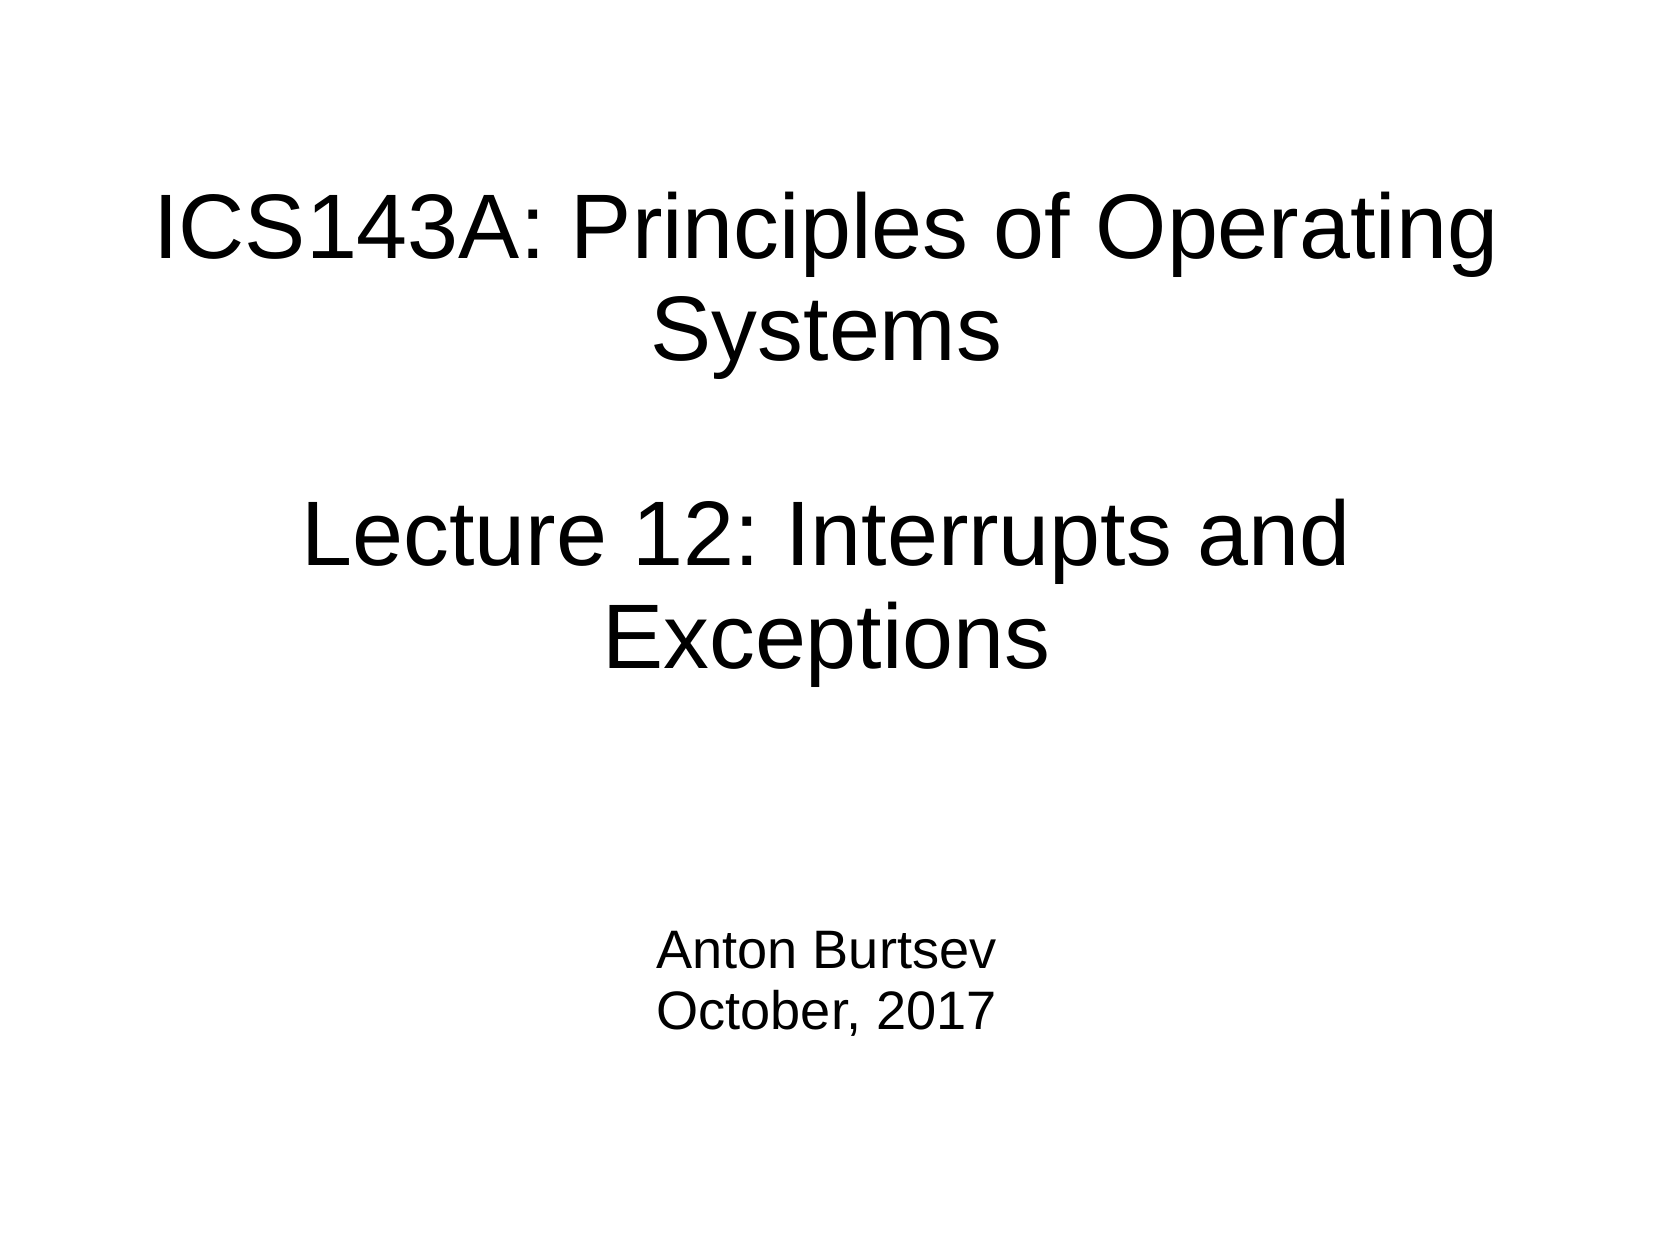

# ICS143A: Principles of Operating Systems Lecture 12: Interrupts and Exceptions
Anton Burtsev
October, 2017